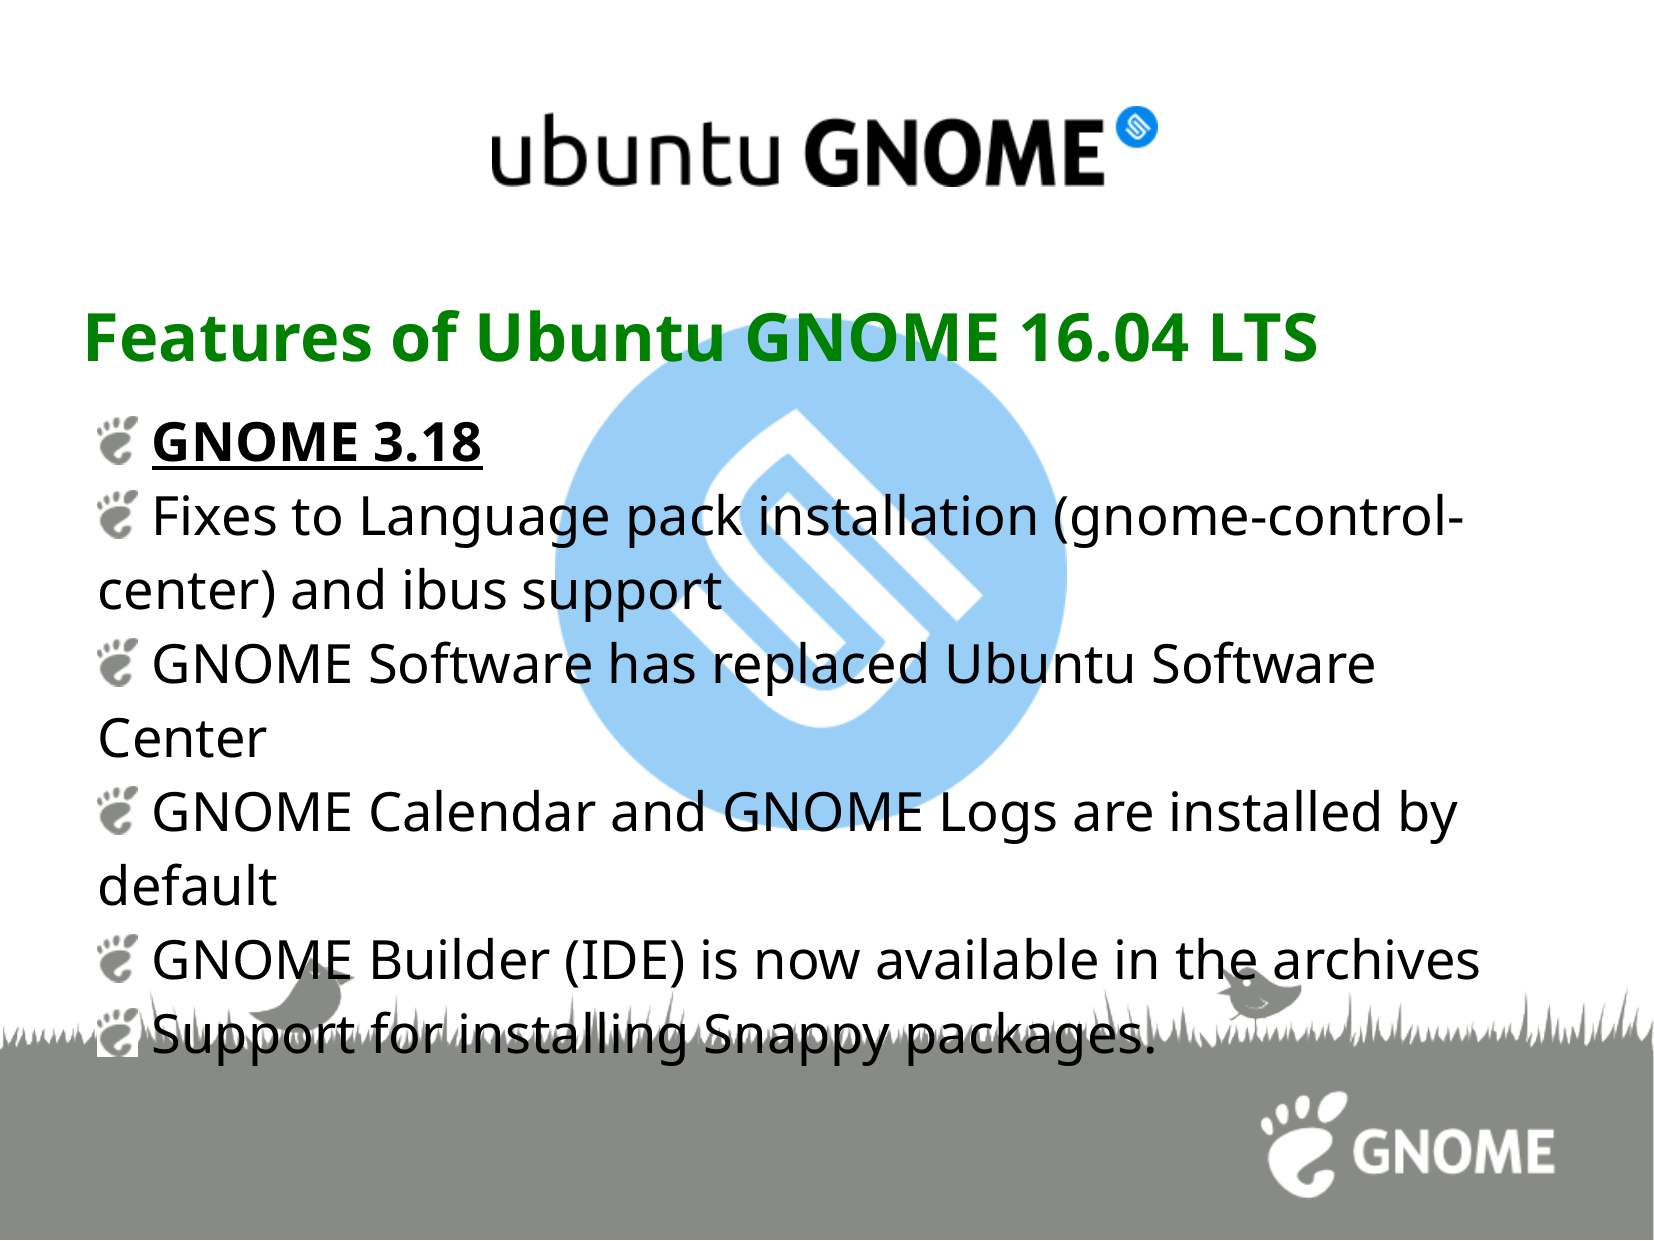

#
Features of Ubuntu GNOME 16.04 LTS
 GNOME 3.18
 Fixes to Language pack installation (gnome-control-center) and ibus support
 GNOME Software has replaced Ubuntu Software Center
 GNOME Calendar and GNOME Logs are installed by default
 GNOME Builder (IDE) is now available in the archives
 Support for installing Snappy packages.